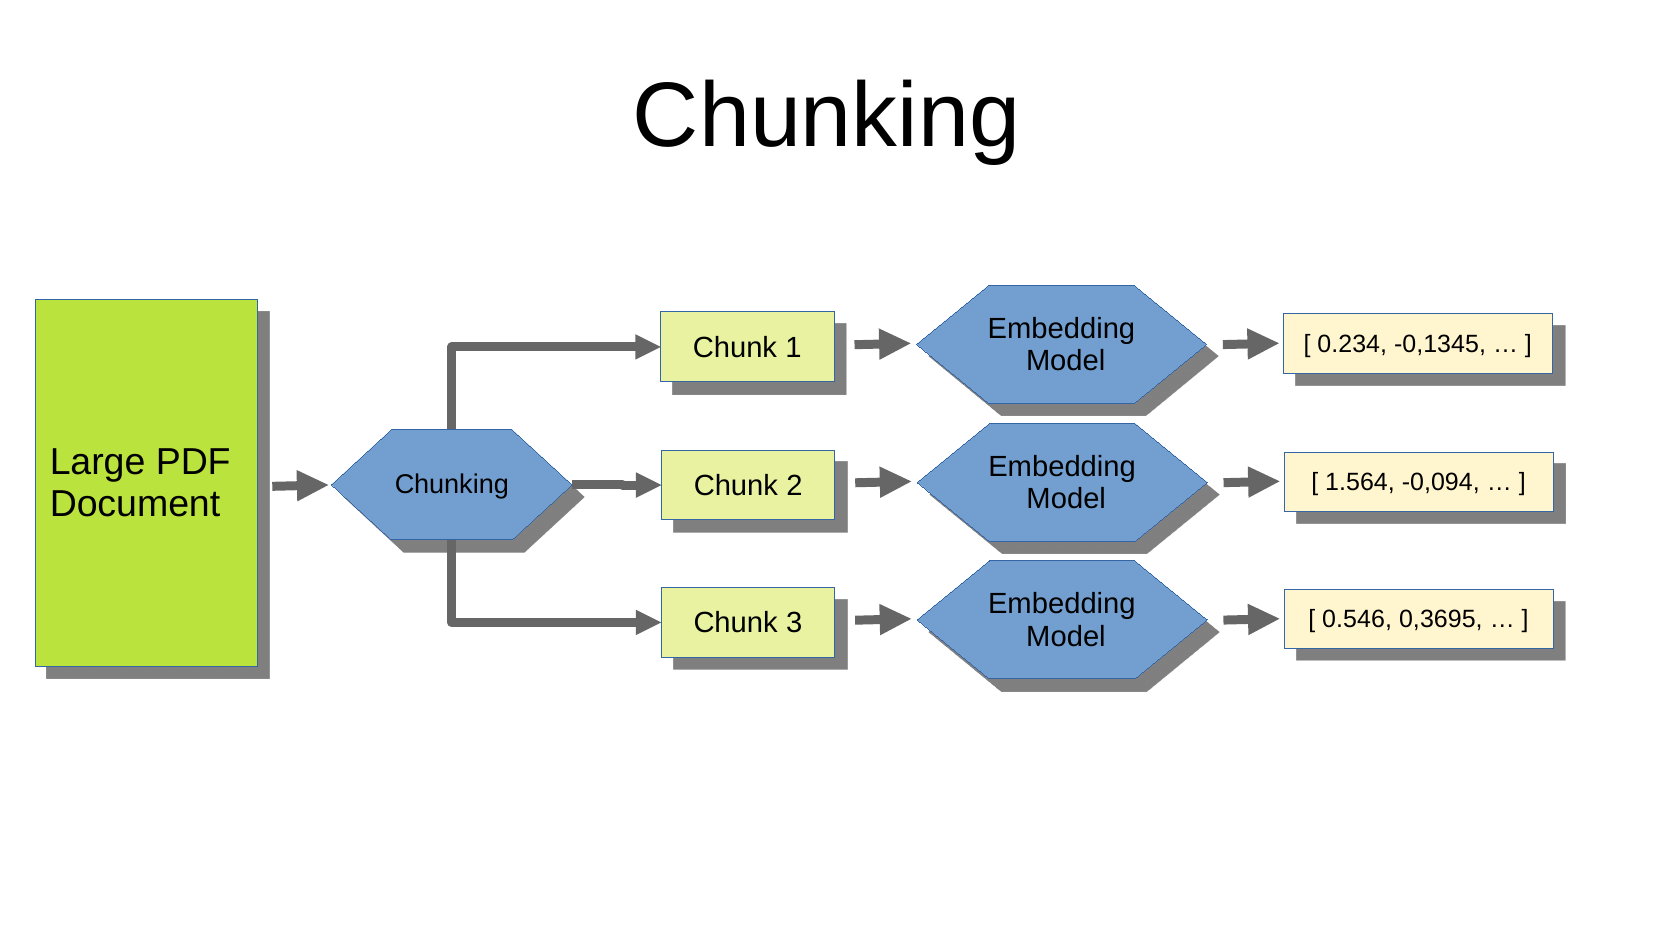

# Chunking
Embedding
 Model
Large PDF Document
Chunk 1
[ 0.234, -0,1345, … ]
Embedding
 Model
Chunking
Chunk 2
[ 1.564, -0,094, … ]
Embedding
 Model
Chunk 3
[ 0.546, 0,3695, … ]